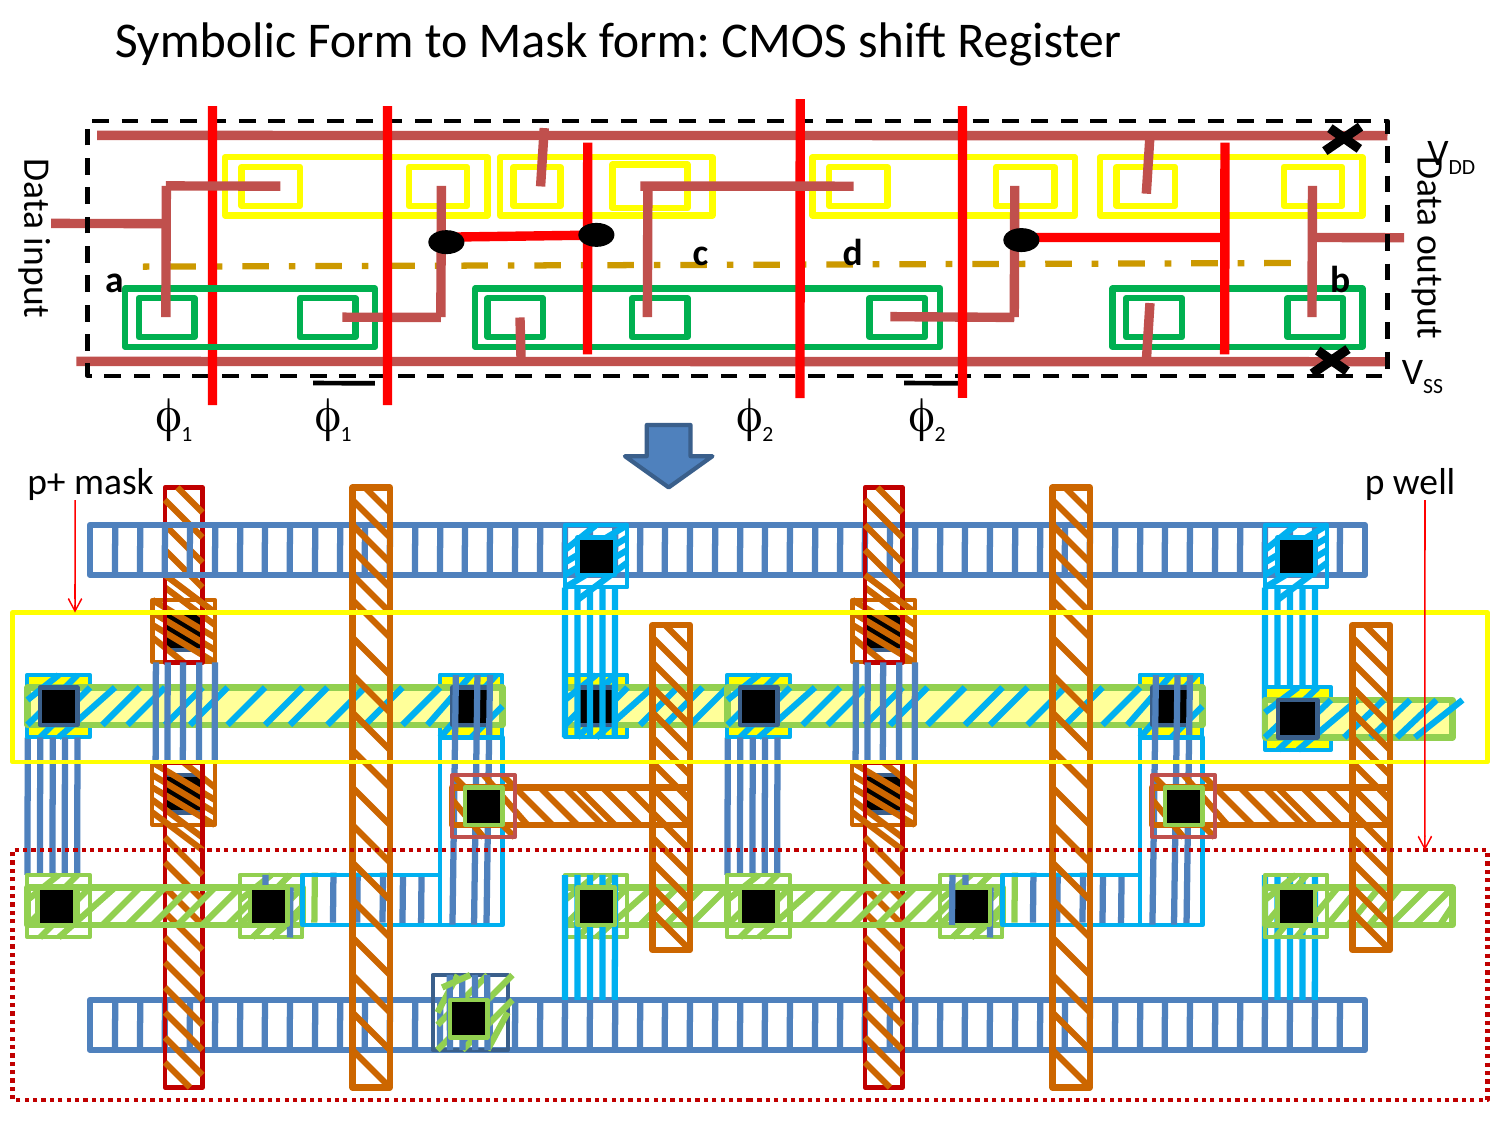

Symbolic Form to Mask form: CMOS shift Register
VDD
Data input
Data output
c
d
a
b
VSS
1
1
2
2
p+ mask
p well